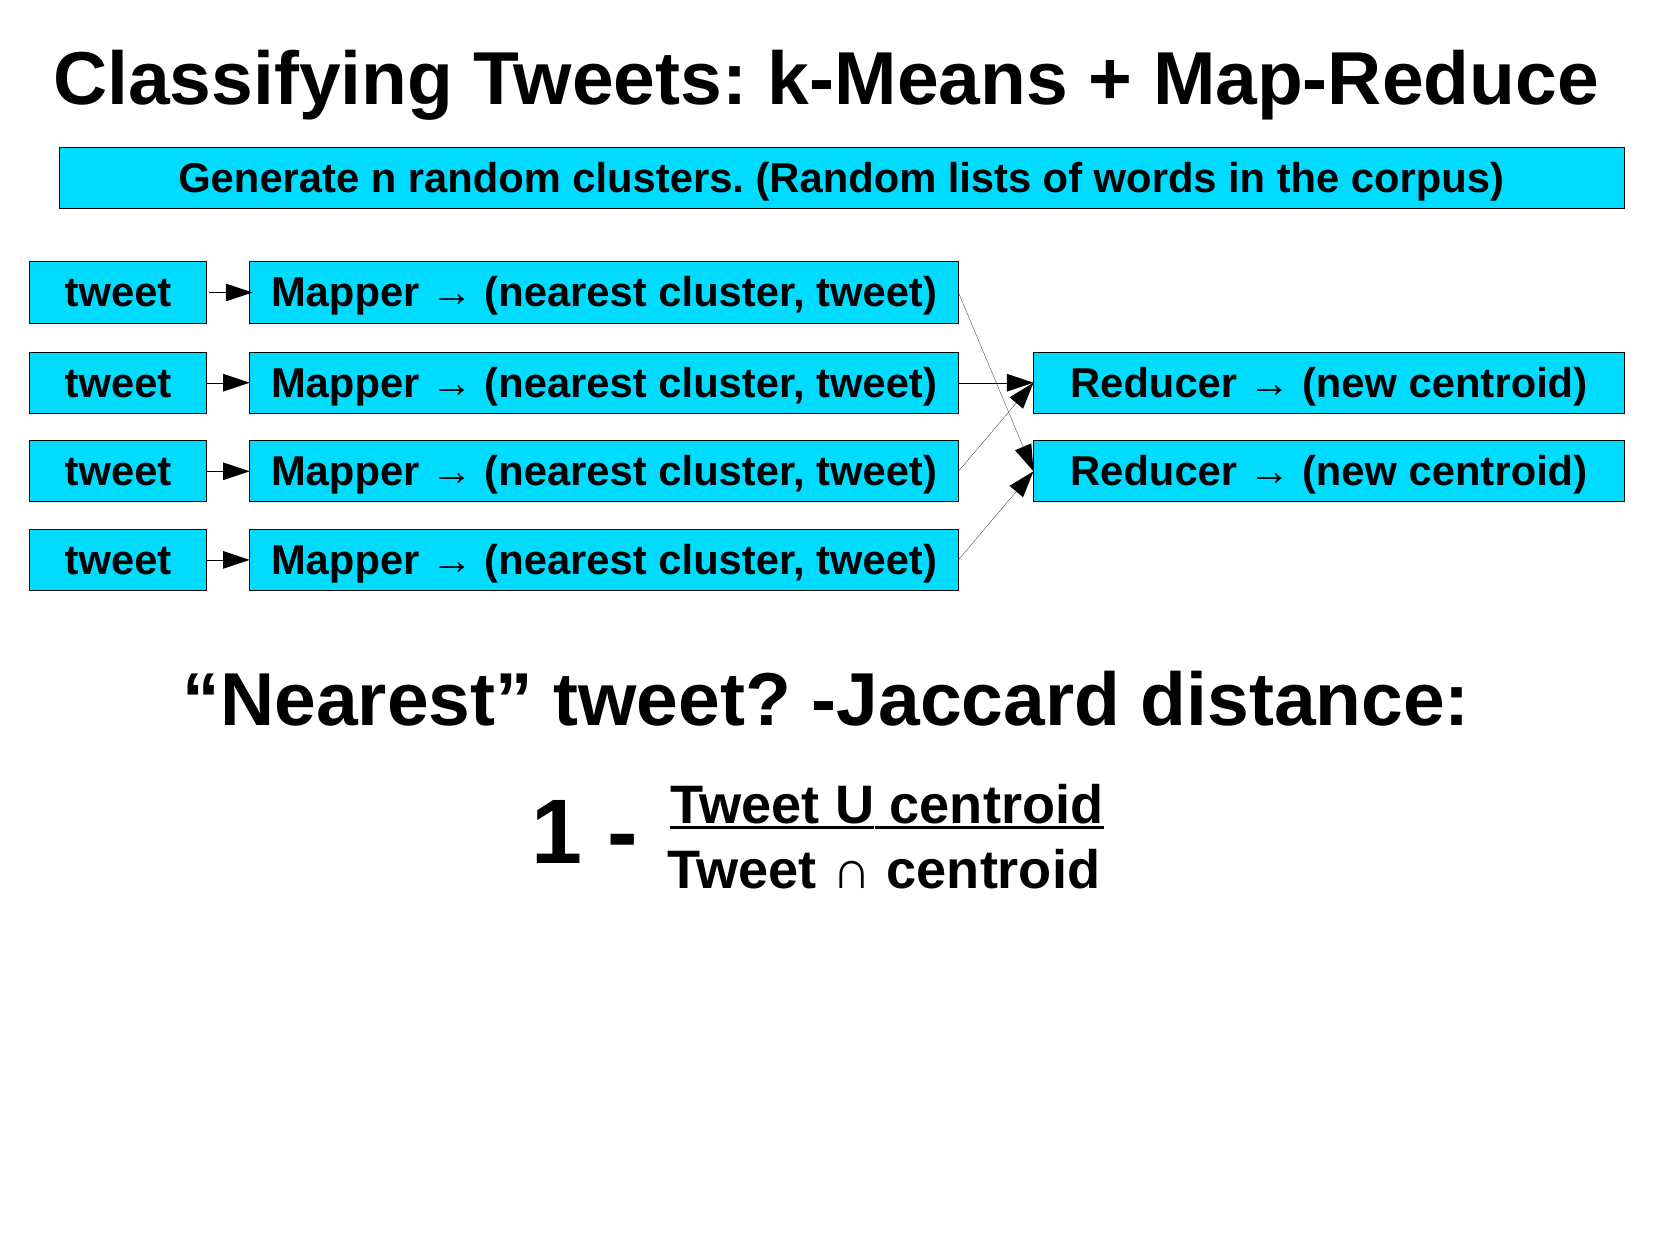

Classifying Tweets: k-Means + Map-Reduce
Generate n random clusters. (Random lists of words in the corpus)
tweet
Mapper → (nearest cluster, tweet)
tweet
Mapper → (nearest cluster, tweet)
Reducer → (new centroid)
tweet
Mapper → (nearest cluster, tweet)
Reducer → (new centroid)
tweet
Mapper → (nearest cluster, tweet)
“Nearest” tweet? -Jaccard distance:
Tweet U centroid
Tweet ∩ centroid
1 -